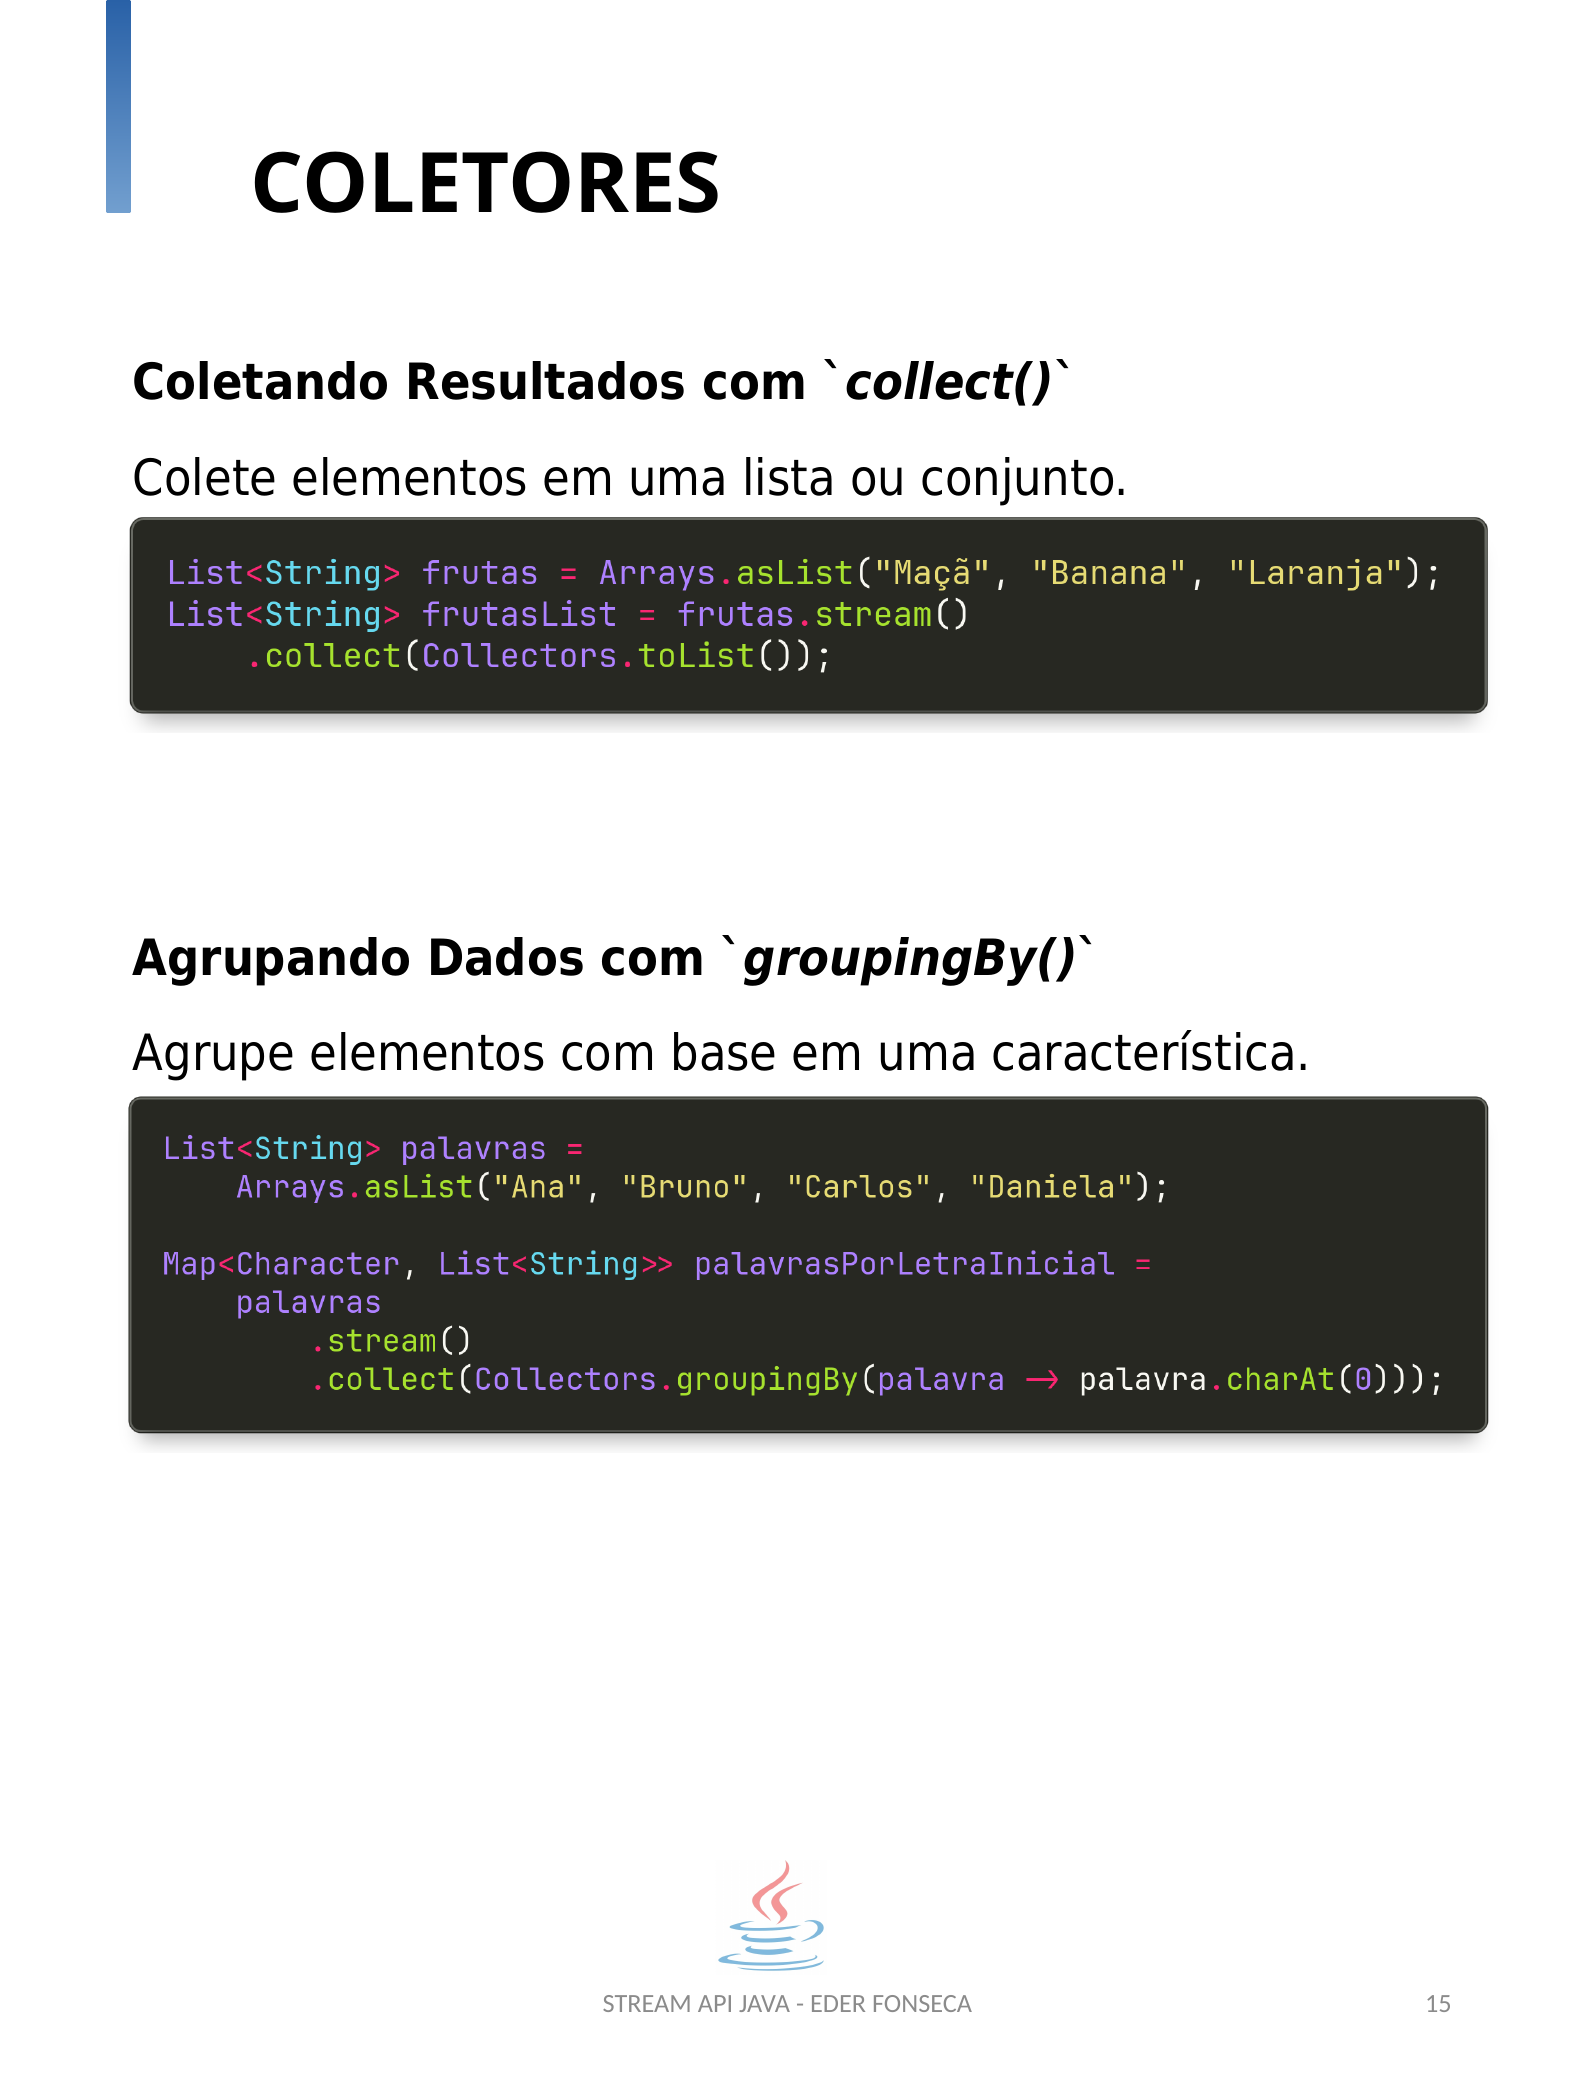

COLETORES
Coletando Resultados com `collect()`
Colete elementos em uma lista ou conjunto.
Agrupando Dados com `groupingBy()`
Agrupe elementos com base em uma característica.
STREAM API JAVA - EDER FONSECA
15